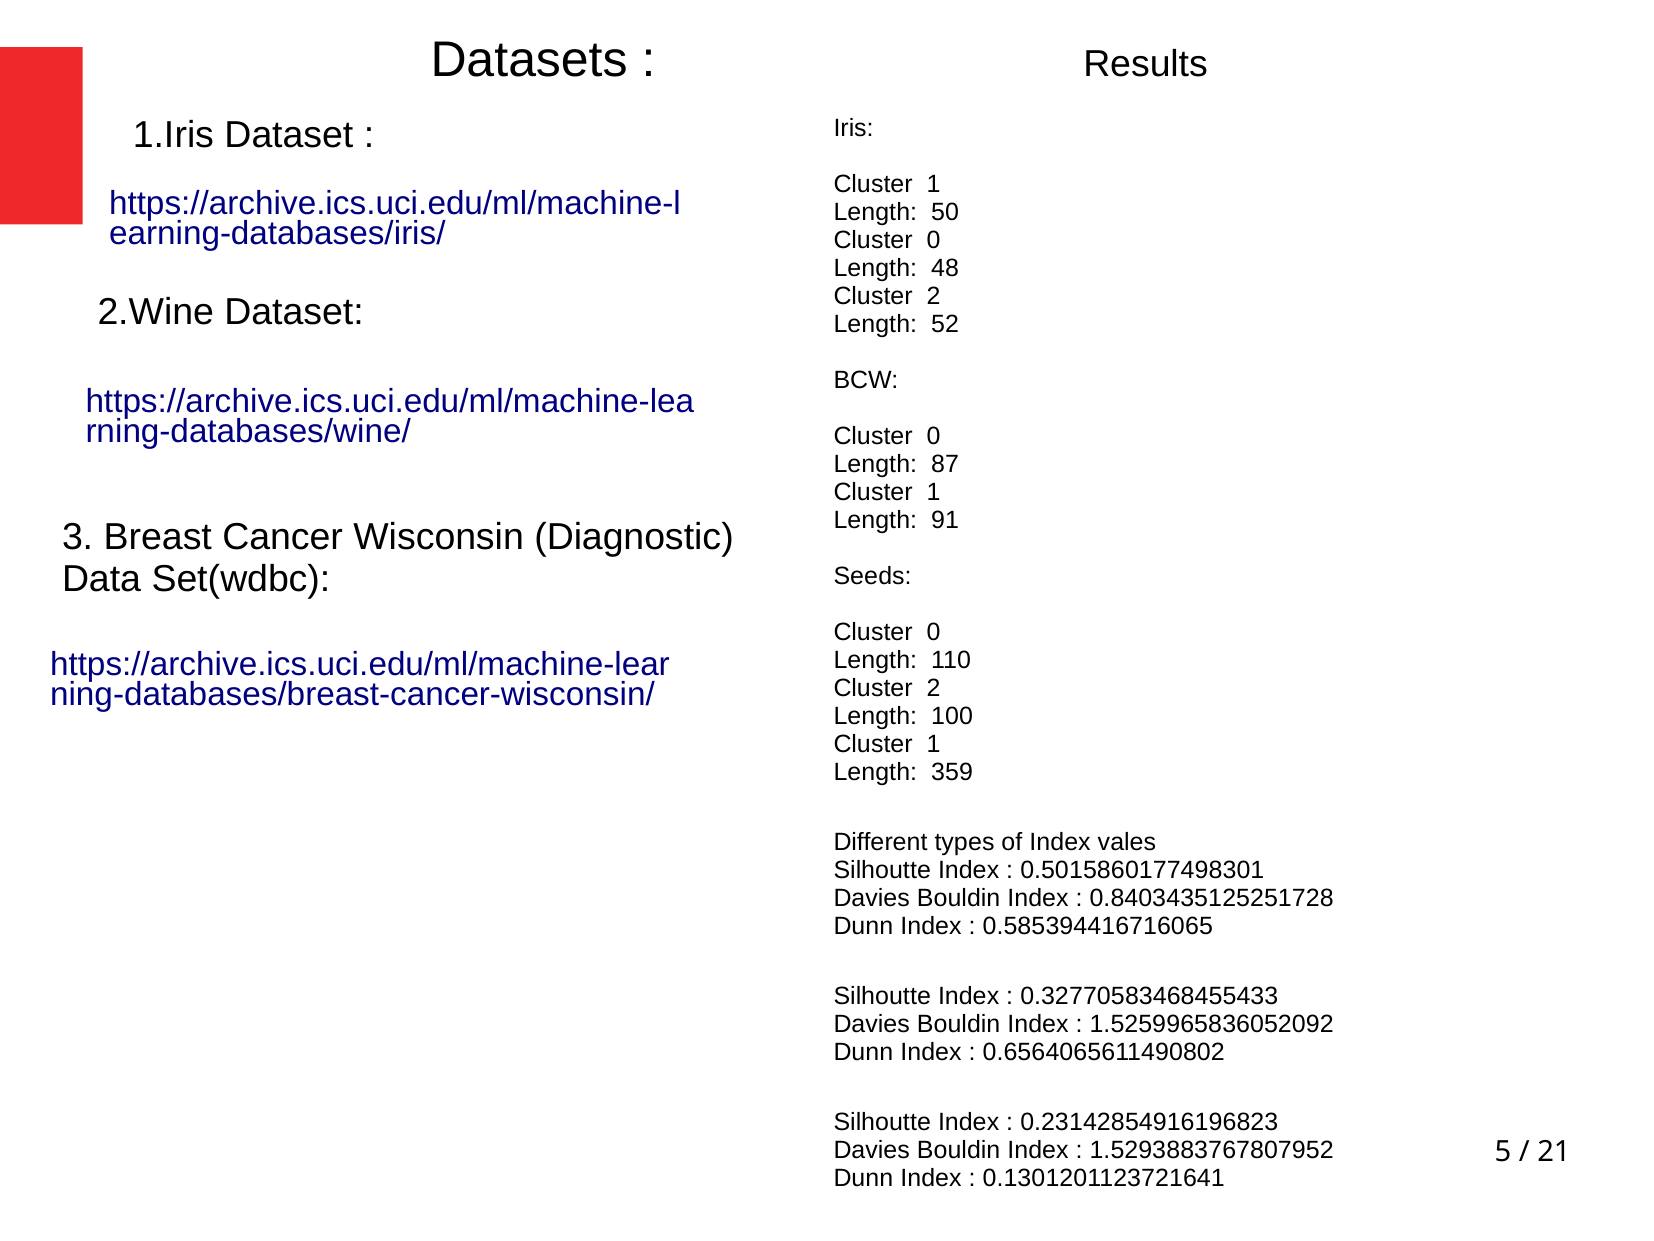

Datasets :
Results
1.Iris Dataset :
Iris:
Cluster 1
Length: 50
Cluster 0
Length: 48
Cluster 2
Length: 52
BCW:
Cluster 0
Length: 87
Cluster 1
Length: 91
Seeds:
Cluster 0
Length: 110
Cluster 2
Length: 100
Cluster 1
Length: 359
Different types of Index vales
Silhoutte Index : 0.5015860177498301
Davies Bouldin Index : 0.8403435125251728
Dunn Index : 0.585394416716065
Silhoutte Index : 0.32770583468455433
Davies Bouldin Index : 1.5259965836052092
Dunn Index : 0.6564065611490802
Silhoutte Index : 0.23142854916196823
Davies Bouldin Index : 1.5293883767807952
Dunn Index : 0.1301201123721641
https://archive.ics.uci.edu/ml/machine-learning-databases/iris/
2.Wine Dataset:
https://archive.ics.uci.edu/ml/machine-learning-databases/wine/
3. Breast Cancer Wisconsin (Diagnostic) Data Set(wdbc):
https://archive.ics.uci.edu/ml/machine-learning-databases/breast-cancer-wisconsin/
5